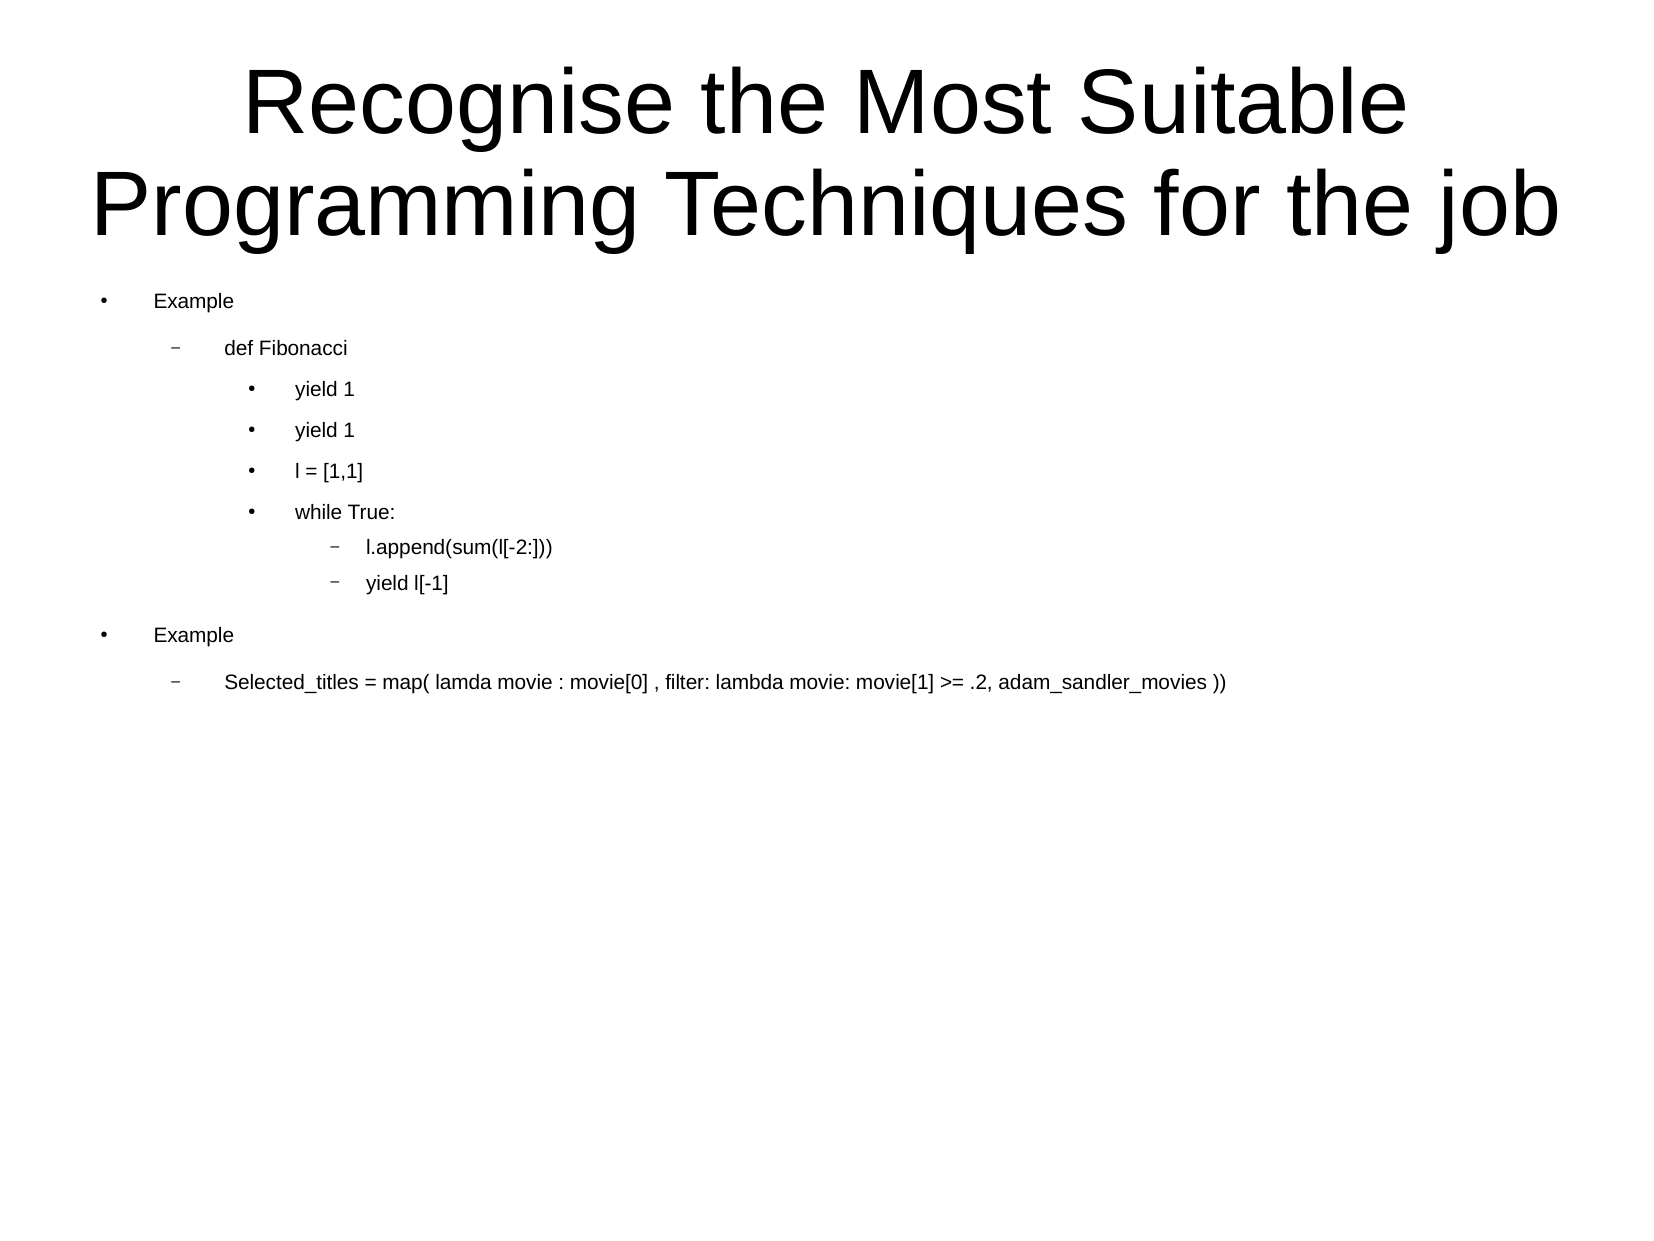

# Recognise the Most Suitable Programming Techniques for the job
Example
def Fibonacci
yield 1
yield 1
l = [1,1]
while True:
l.append(sum(l[-2:]))
yield l[-1]
Example
Selected_titles = map( lamda movie : movie[0] , filter: lambda movie: movie[1] >= .2, adam_sandler_movies ))